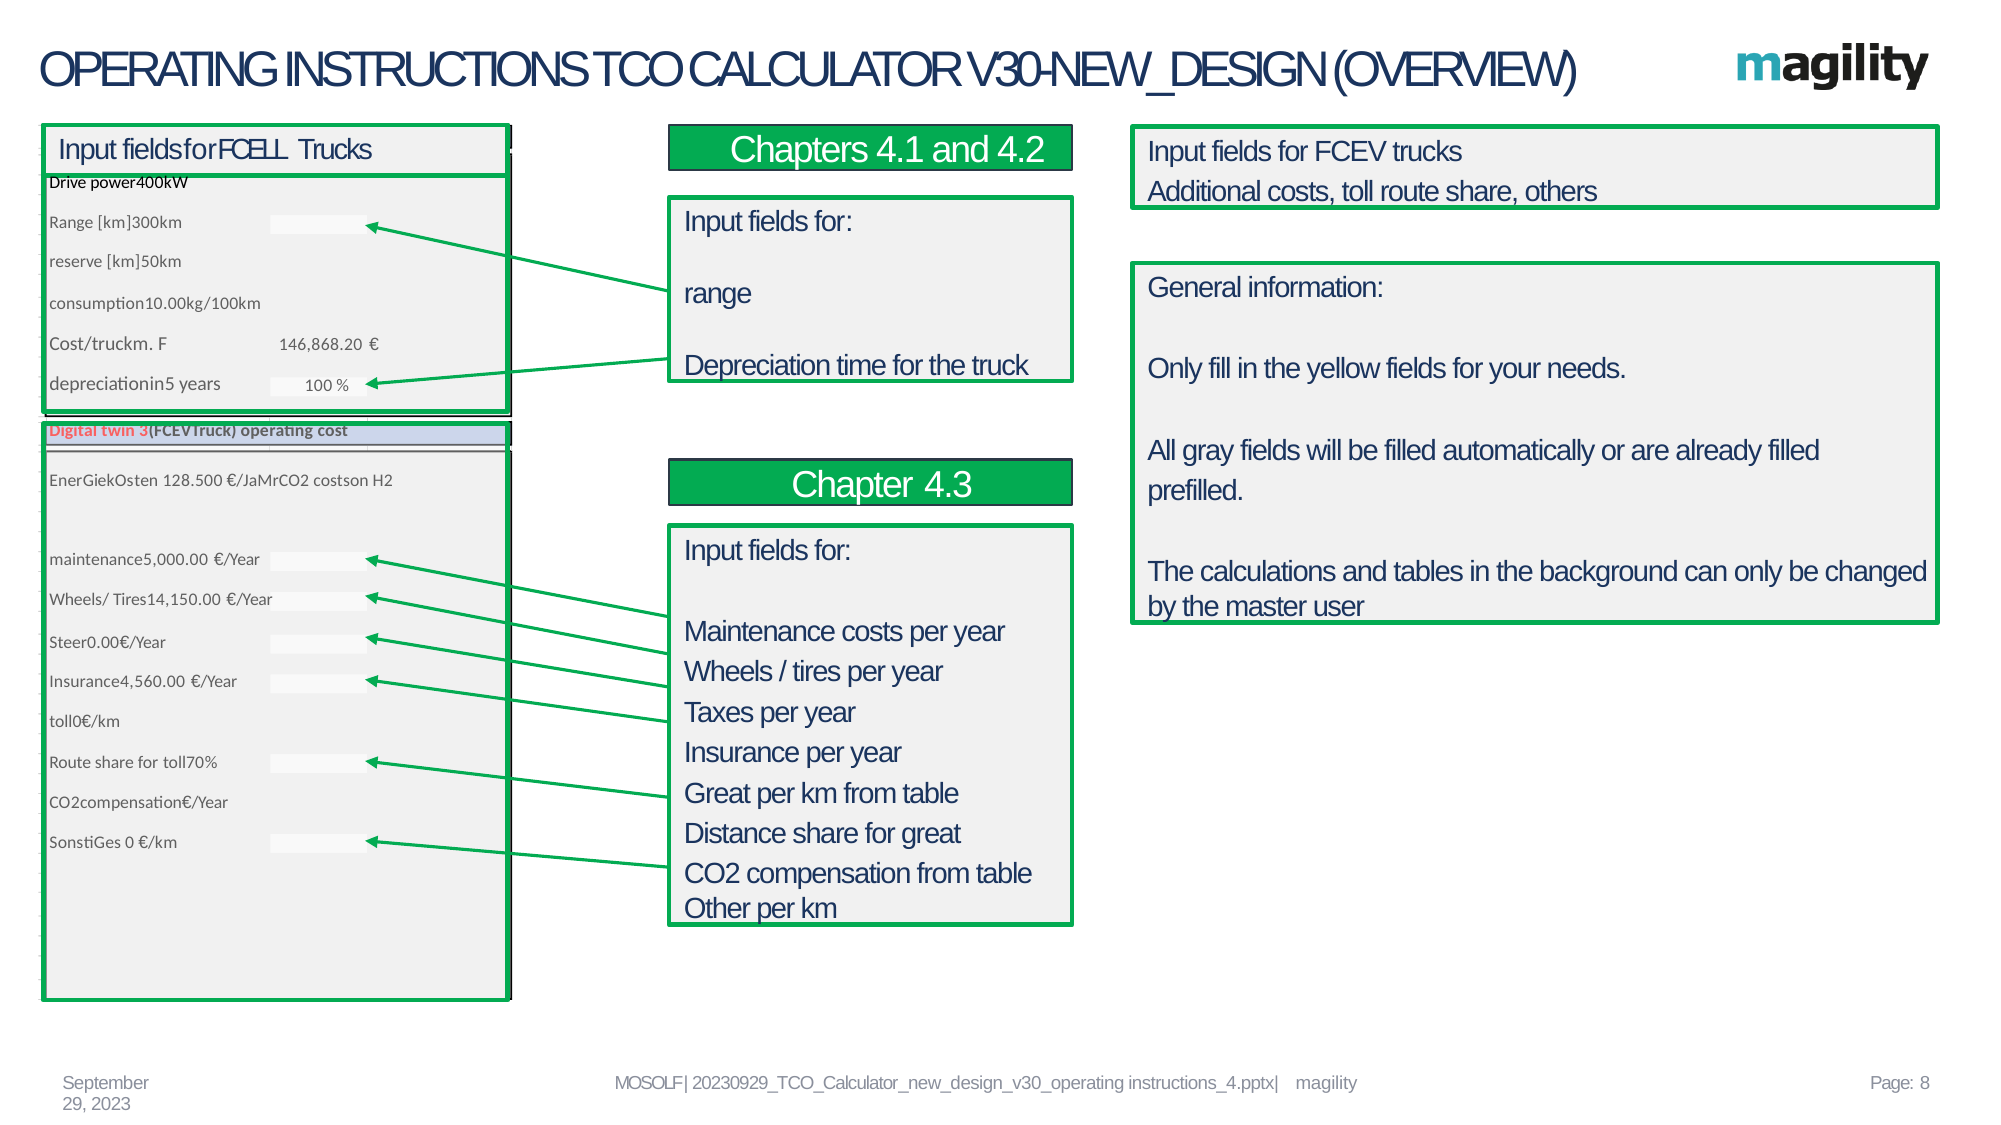

# OPERATING INSTRUCTIONS TCO CALCULATOR V30-NEW_DESIGN (OVERVIEW)
Input fieldsforFCELL Trucks
Drive power400kW
Chapters 4.1 and 4.2
Digital twin 3(FCEVTruck)/ Basic costs technology
Input fields for FCEV trucks
Additional costs, toll route share, others
Input fields for:
range
Depreciation time for the truck
Range [km]300km
reserve [km]50km
consumption10.00kg/100km
General information:
Only fill in the yellow fields for your needs.
All gray fields will be filled automatically or are already filled
prefilled.
The calculations and tables in the background can only be changed by the master user
Cost/truckm. F
146,868.20 €
100 %
depreciationin5 years
Digital twin 3(FCEVTruck) operating cost
EnerGiekOsten 128.500 €/JaMrCO2 costson H2
Chapter 4.3
Input fields for:
Maintenance costs per year
Wheels / tires per year
Taxes per year
Insurance per year
Great per km from table
Distance share for great
CO2 compensation from table Other per km
maintenance5,000.00 €/Year
Wheels/ Tires14,150.00 €/Year
Steer0.00€/Year
Insurance4,560.00 €/Year
toll0€/km
Route share for toll70%
CO2compensation€/Year
SonstiGes 0 €/km
September 29, 2023
MOSOLF|20230929_TCO_Calculator_new_design_v30_operating instructions_4.pptx| magility
Page: